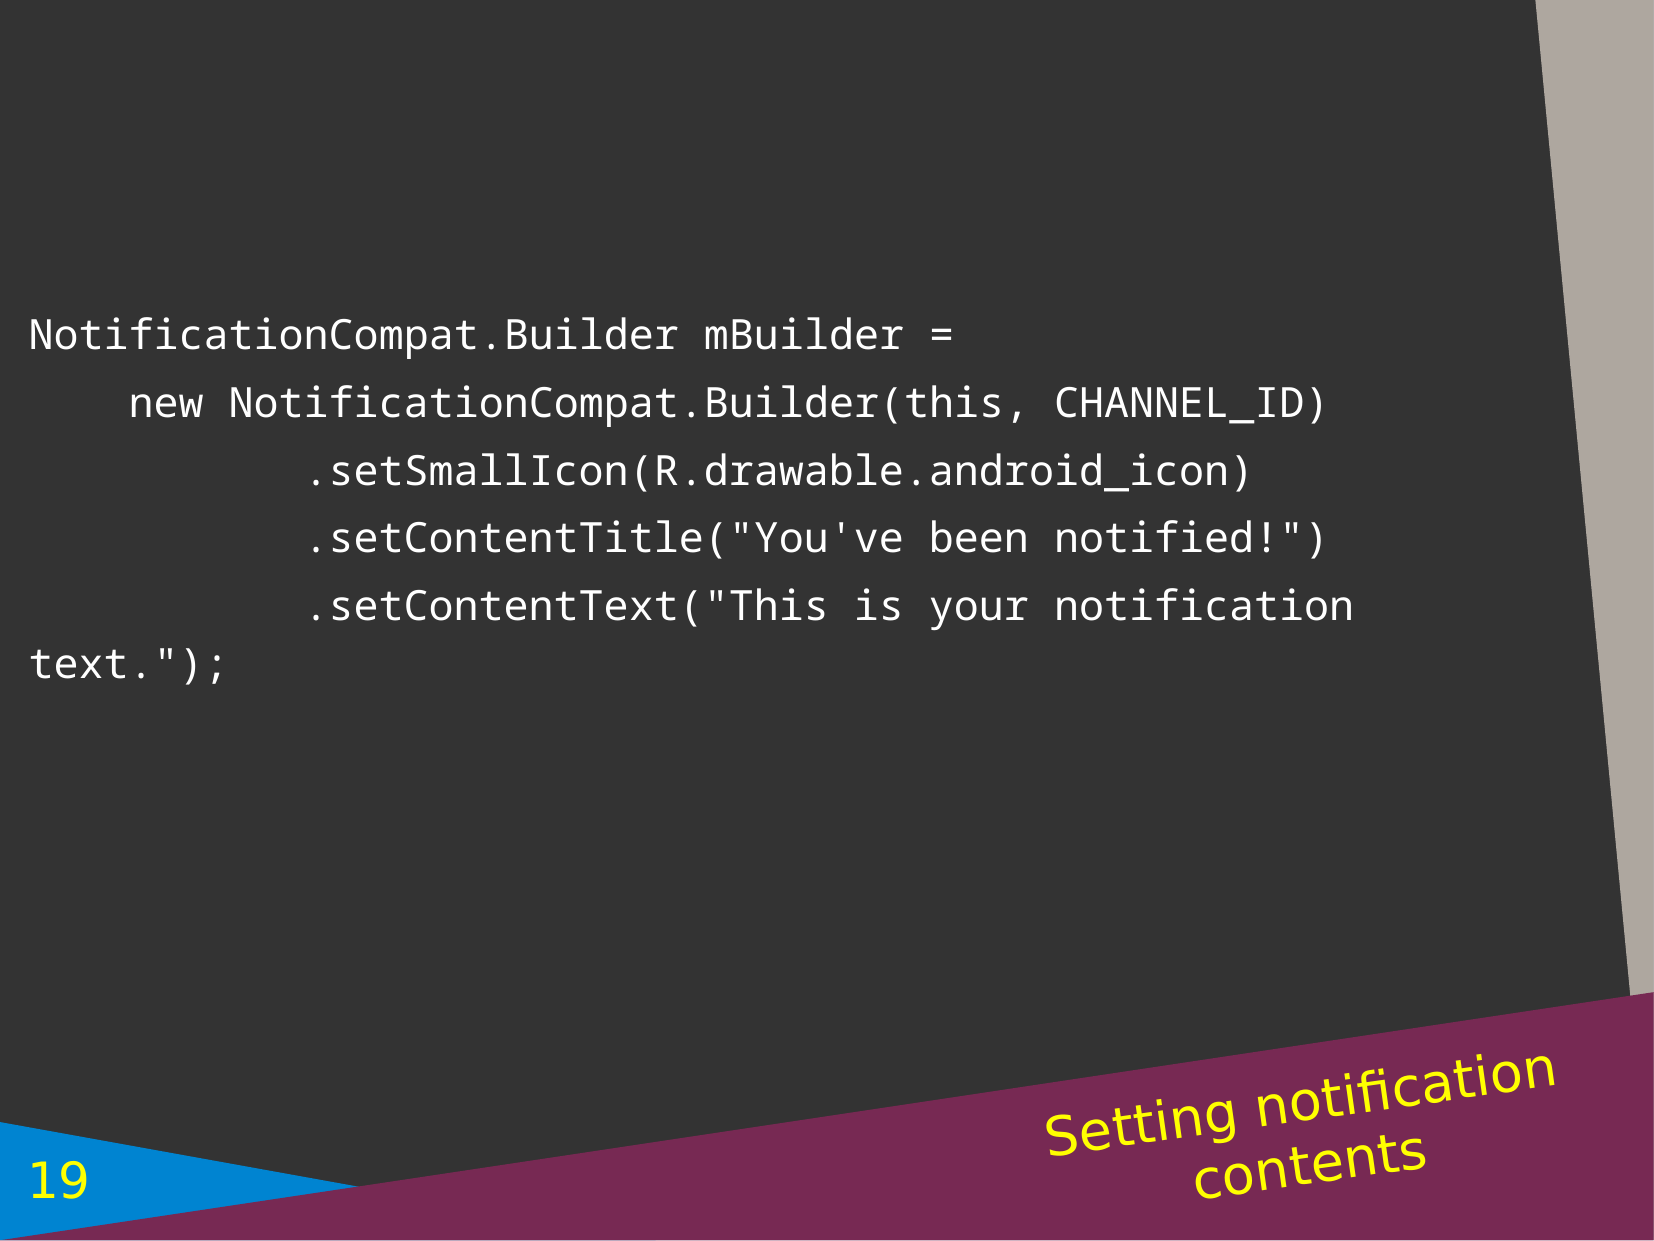

NotificationCompat.Builder mBuilder =
 new NotificationCompat.Builder(this, CHANNEL_ID)
 .setSmallIcon(R.drawable.android_icon)
 .setContentTitle("You've been notified!")
 .setContentText("This is your notification text.");
# Setting notification contents
19